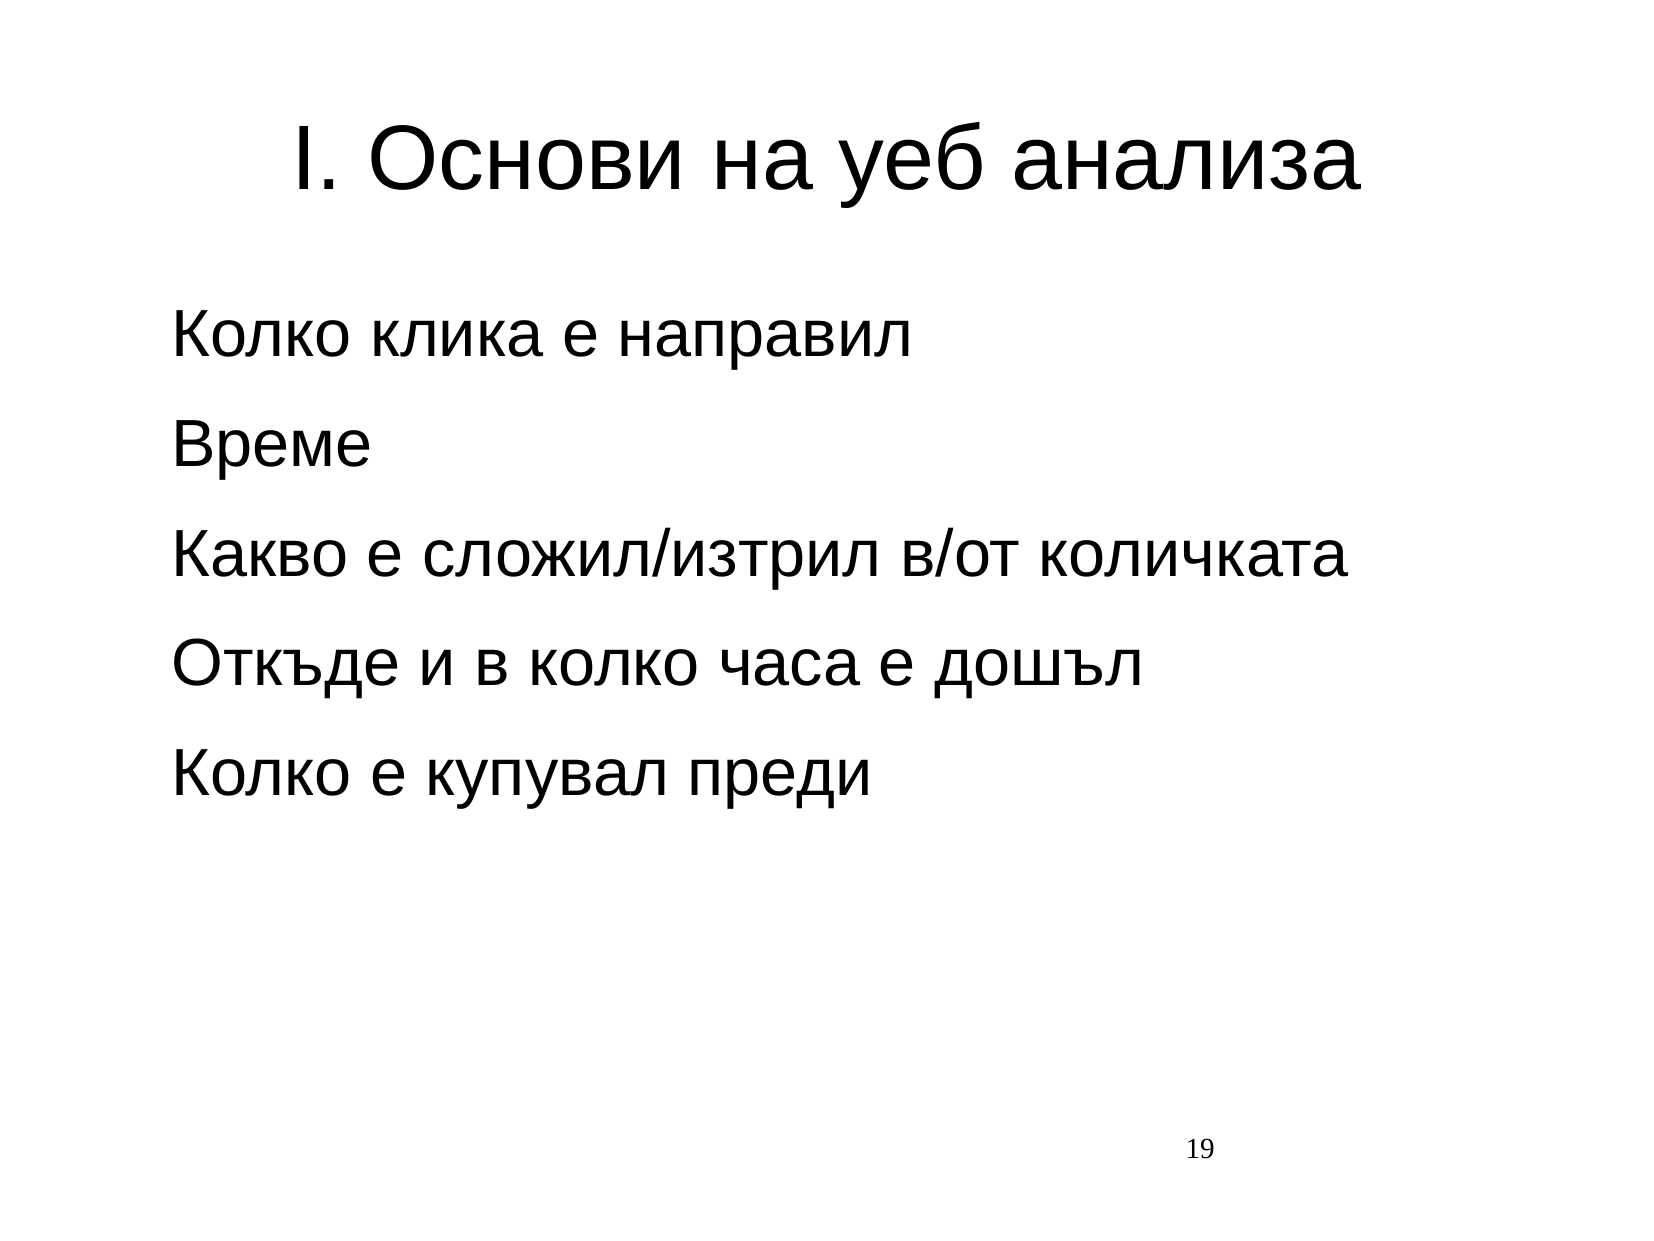

# I. Основи на уеб анализа
Колко клика е направил
Време
Какво е сложил/изтрил в/от количката
Откъде и в колко часа е дошъл
Колко е купувал преди
18